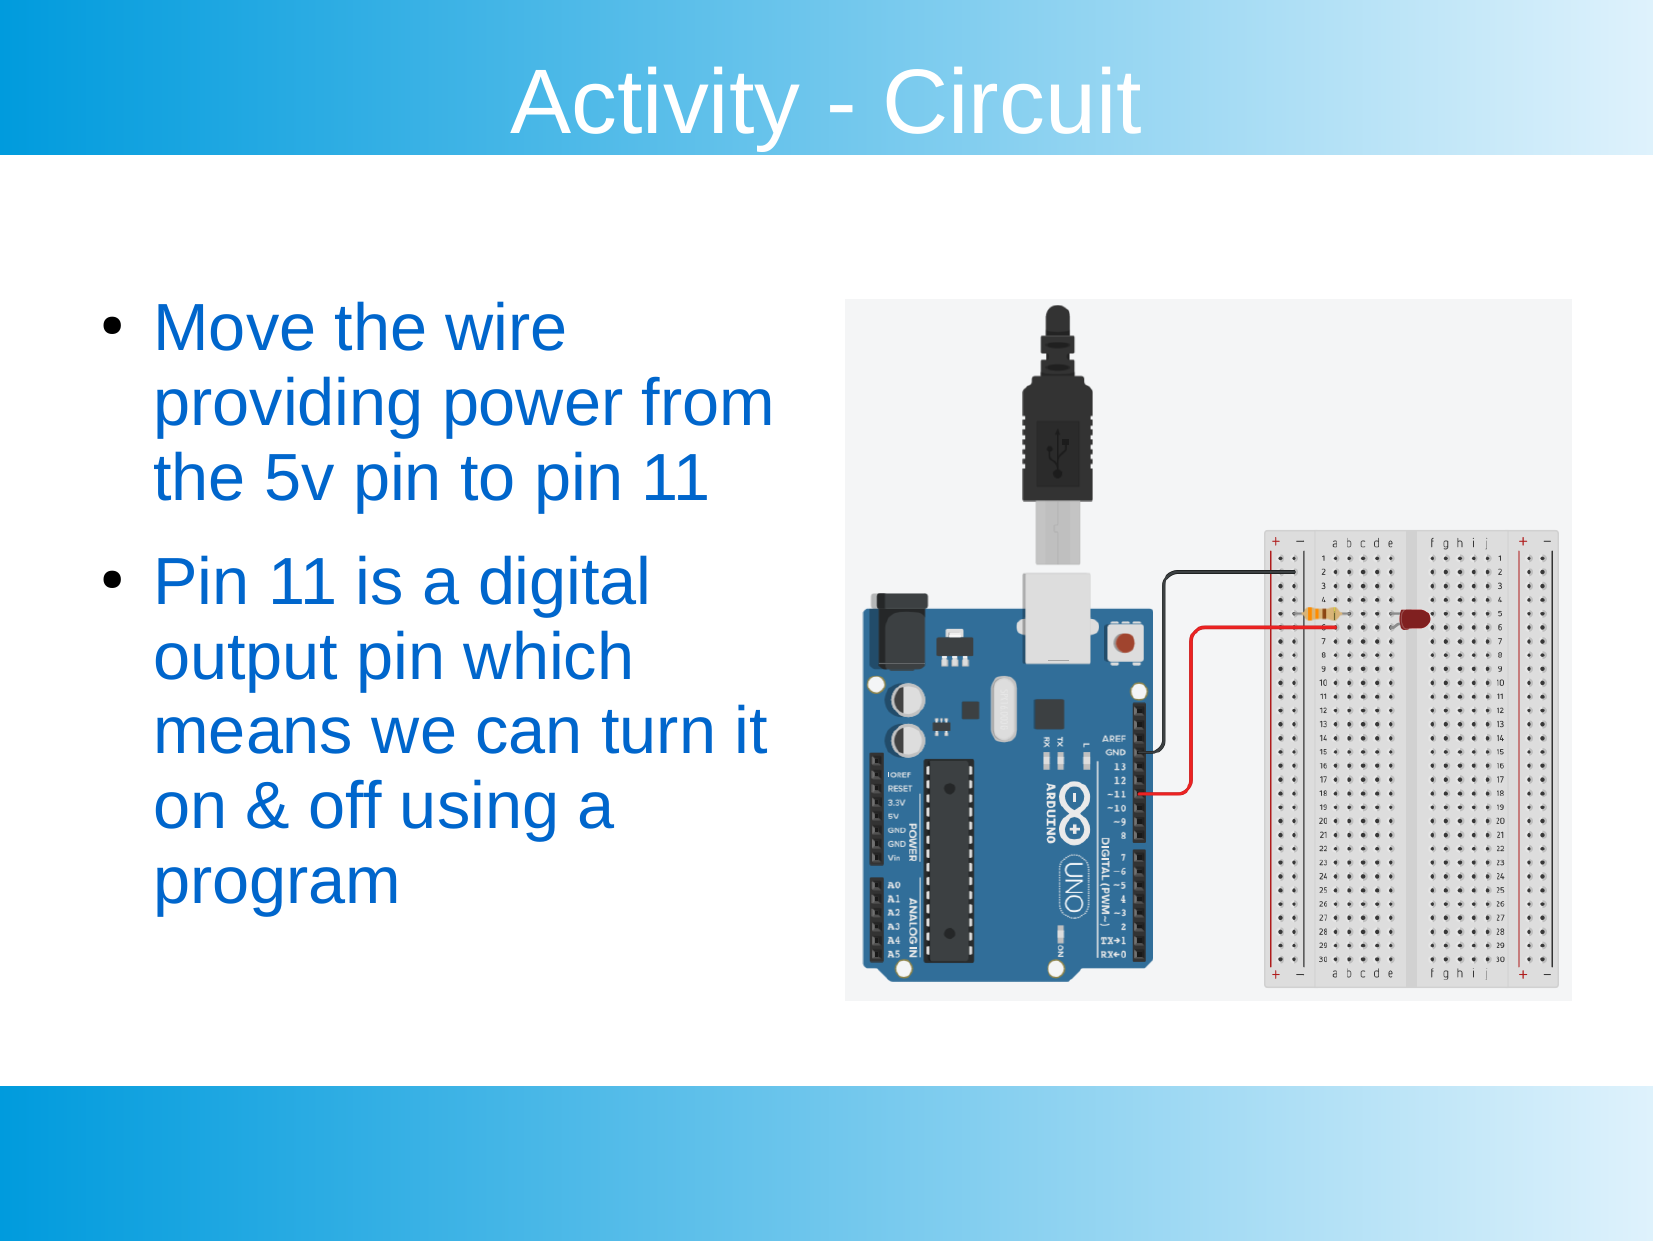

# Activity - Circuit
Move the wire providing power from the 5v pin to pin 11
Pin 11 is a digital output pin which means we can turn it on & off using a program